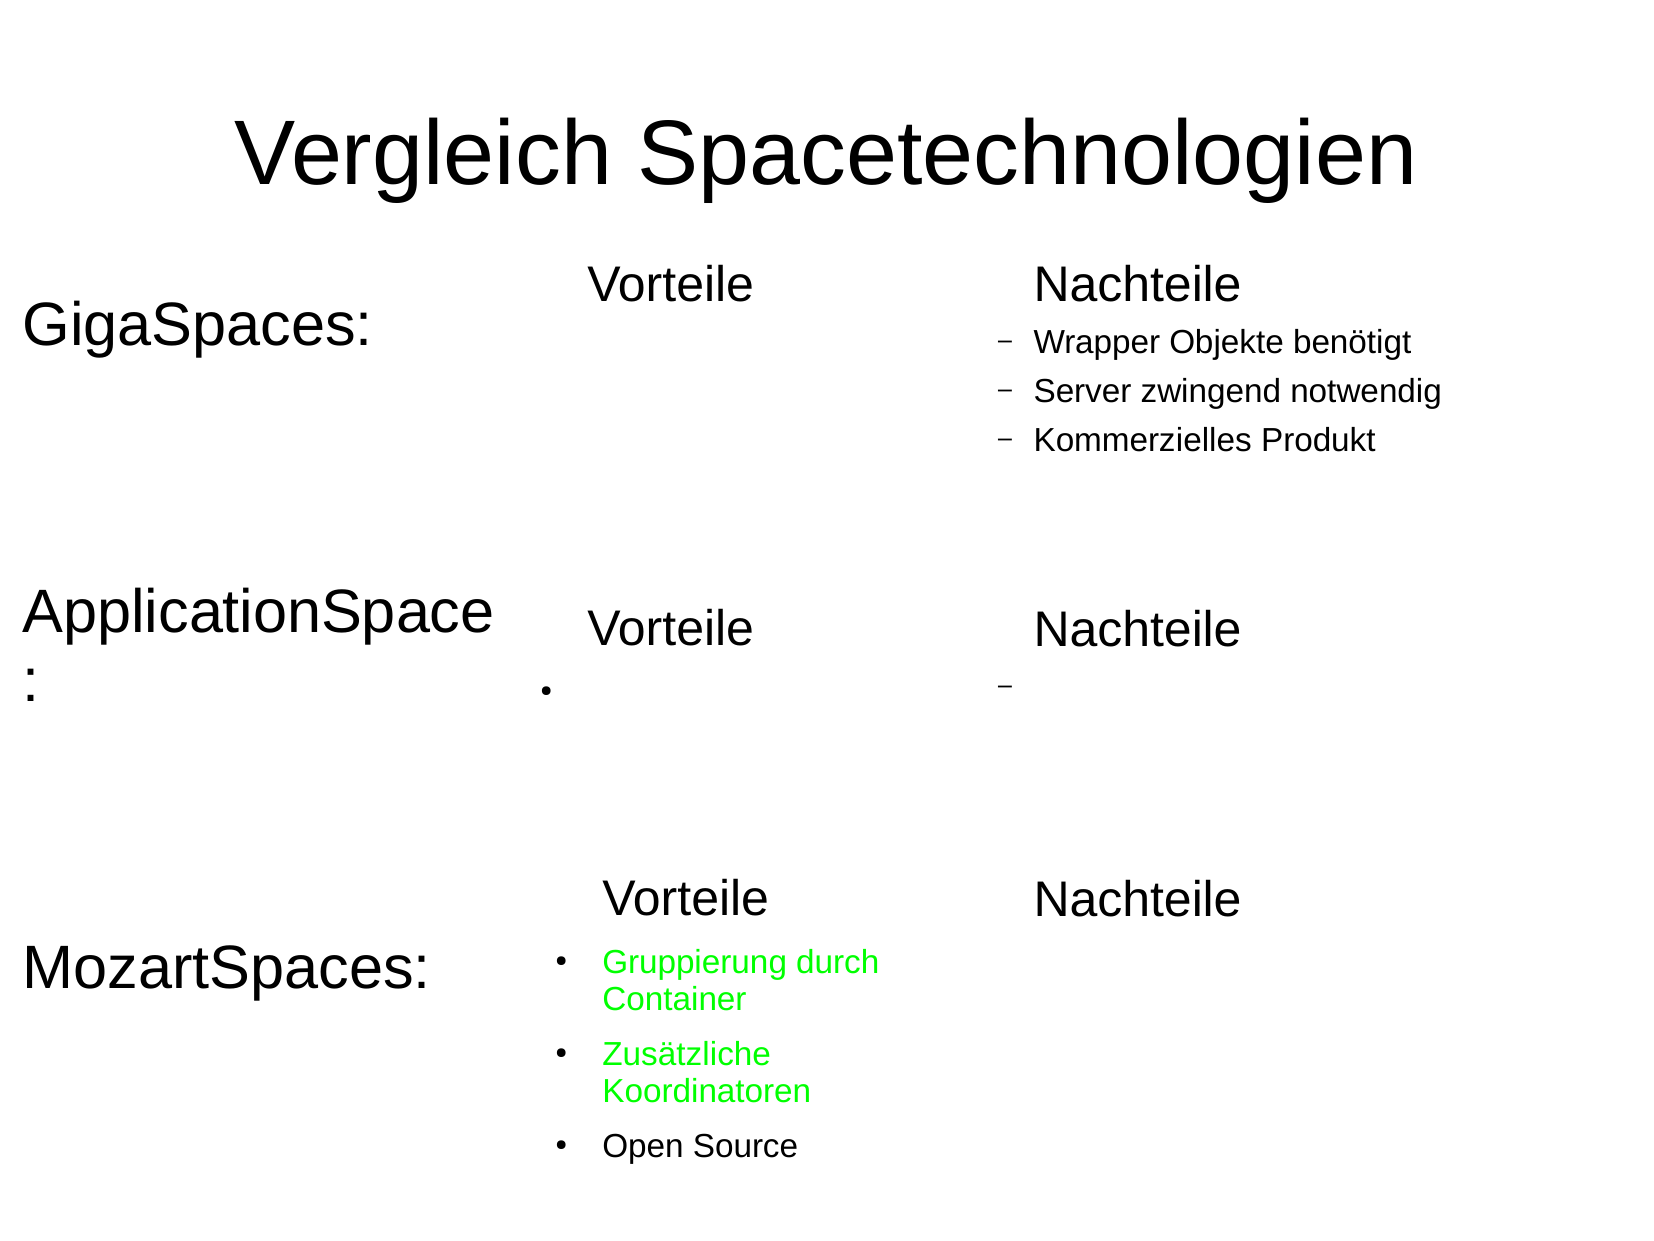

# Vergleich Spacetechnologien
Vorteile
Nachteile
Wrapper Objekte benötigt
Server zwingend notwendig
Kommerzielles Produkt
GigaSpaces:
ApplicationSpace:
MozartSpaces:
Vorteile
Nachteile
Vorteile
Gruppierung durch Container
Zusätzliche Koordinatoren
Open Source
Nachteile